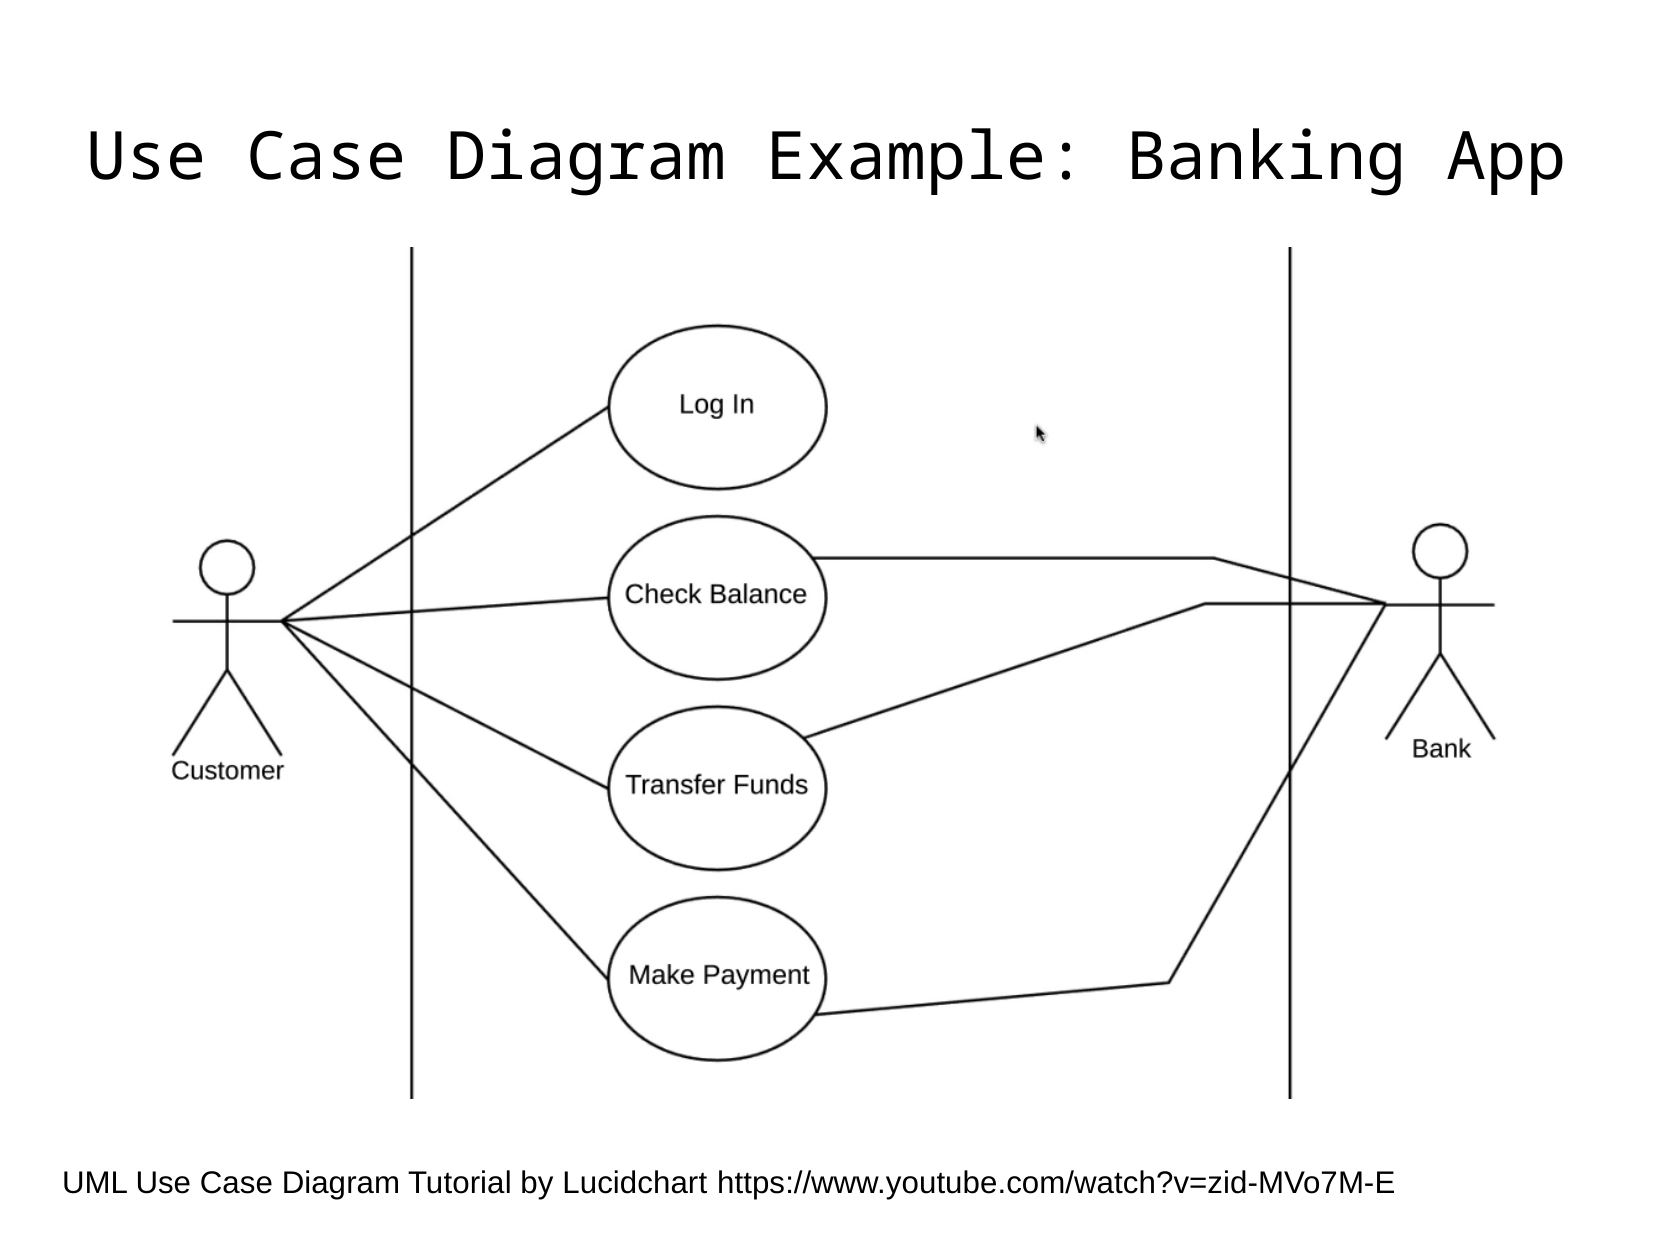

# Use Case Diagram Example: Banking App
UML Use Case Diagram Tutorial by Lucidchart https://www.youtube.com/watch?v=zid-MVo7M-E